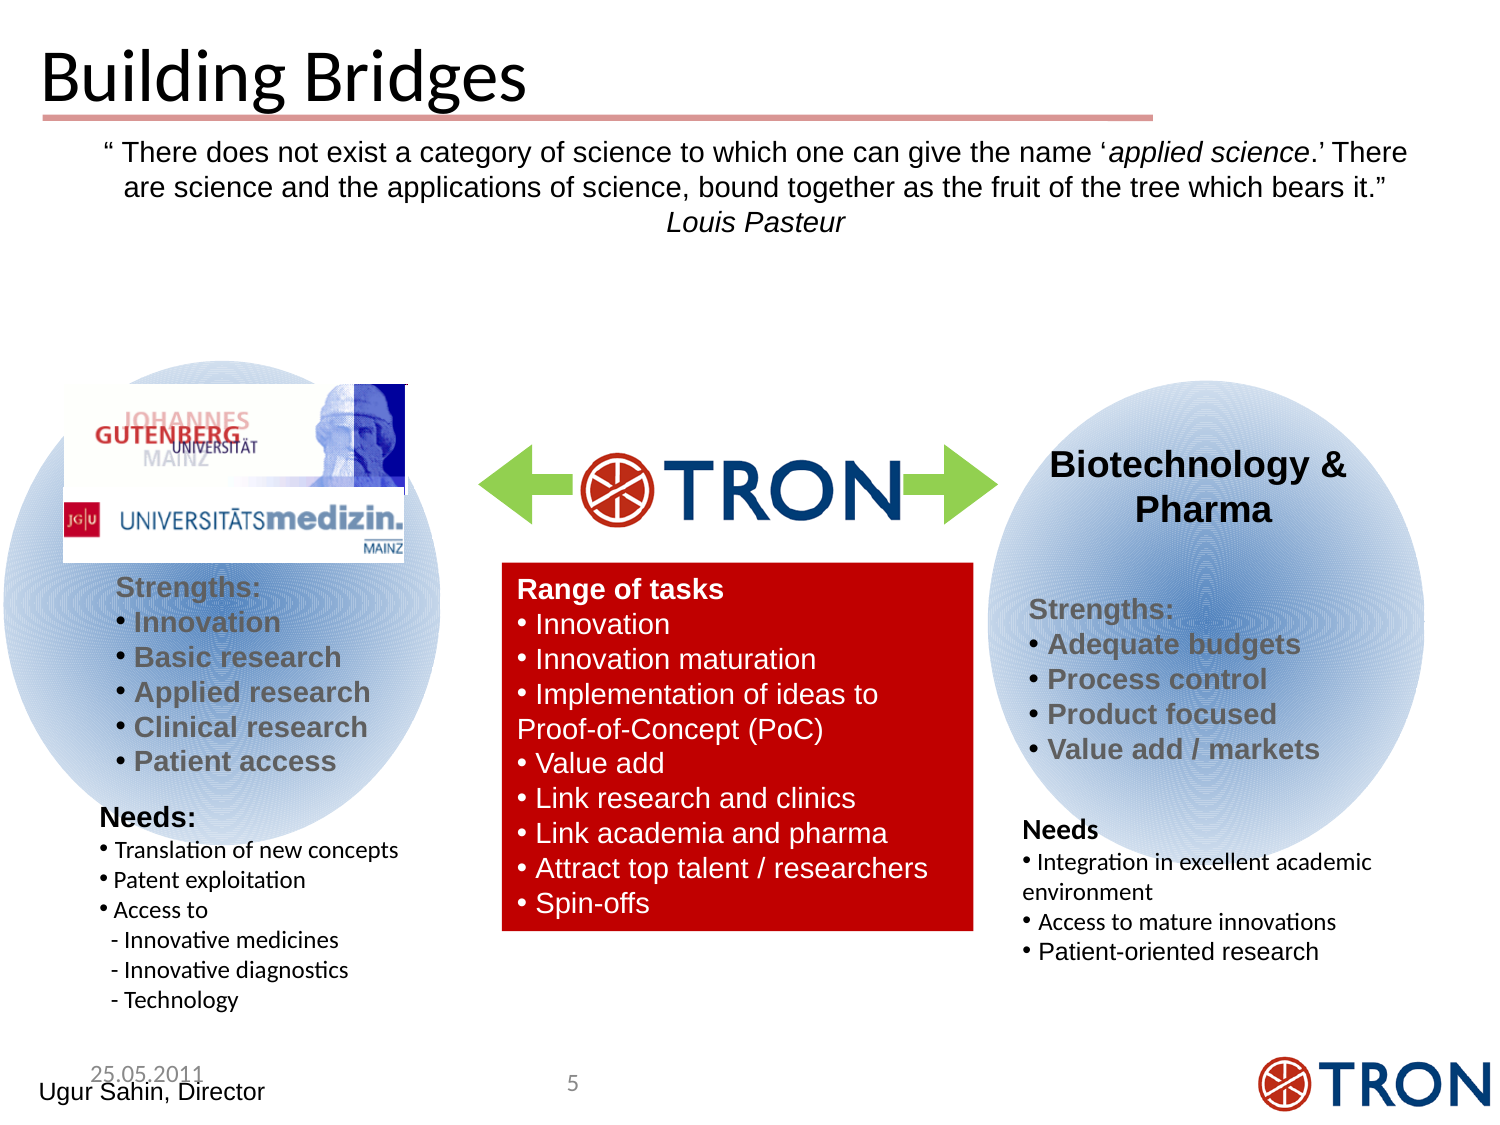

Building Bridges
“ There does not exist a category of science to which one can give the name ‘applied science.’ There are science and the applications of science, bound together as the fruit of the tree which bears it.” Louis Pasteur
Range of tasks
 Innovation
 Innovation maturation
 Implementation of ideas to Proof-of-Concept (PoC)
 Value add
 Link research and clinics
 Link academia and pharma
 Attract top talent / researchers
 Spin-offs
Biotechnology &
Pharma
Strengths:
 Innovation
 Basic research
 Applied research
 Clinical research
 Patient access
Strengths:
 Adequate budgets
 Process control
 Product focused
 Value add / markets
Needs:
 Translation of new concepts
 Patent exploitation
 Access to
  - Innovative medicines
  - Innovative diagnostics
  - Technology
Needs
 Integration in excellent academic environment
 Access to mature innovations
 Patient-oriented research
25.05.2011
Ugur Sahin, Director